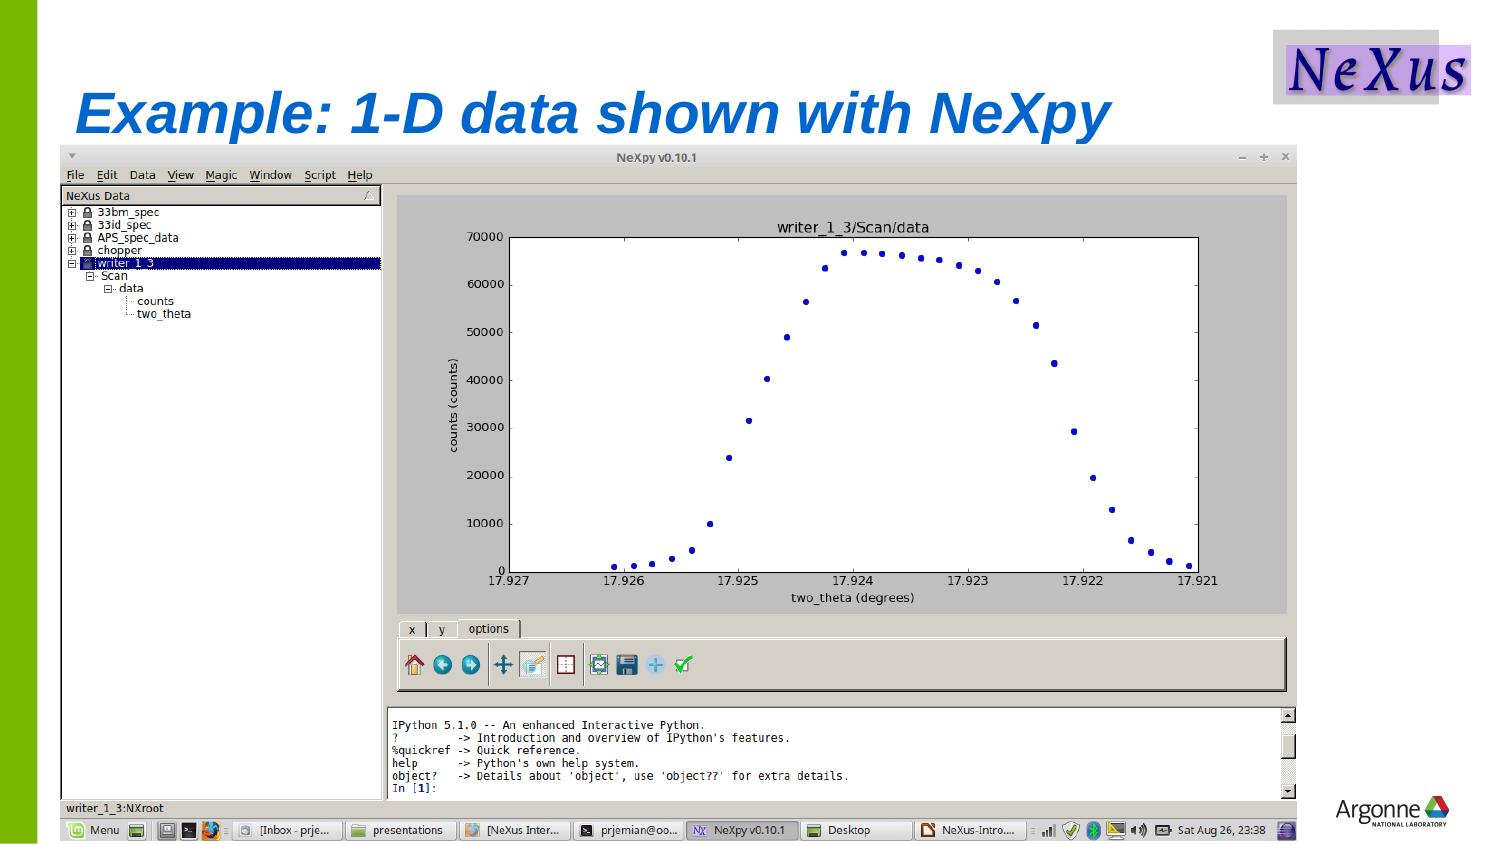

Example: 1-D data shown with NeXpy
#